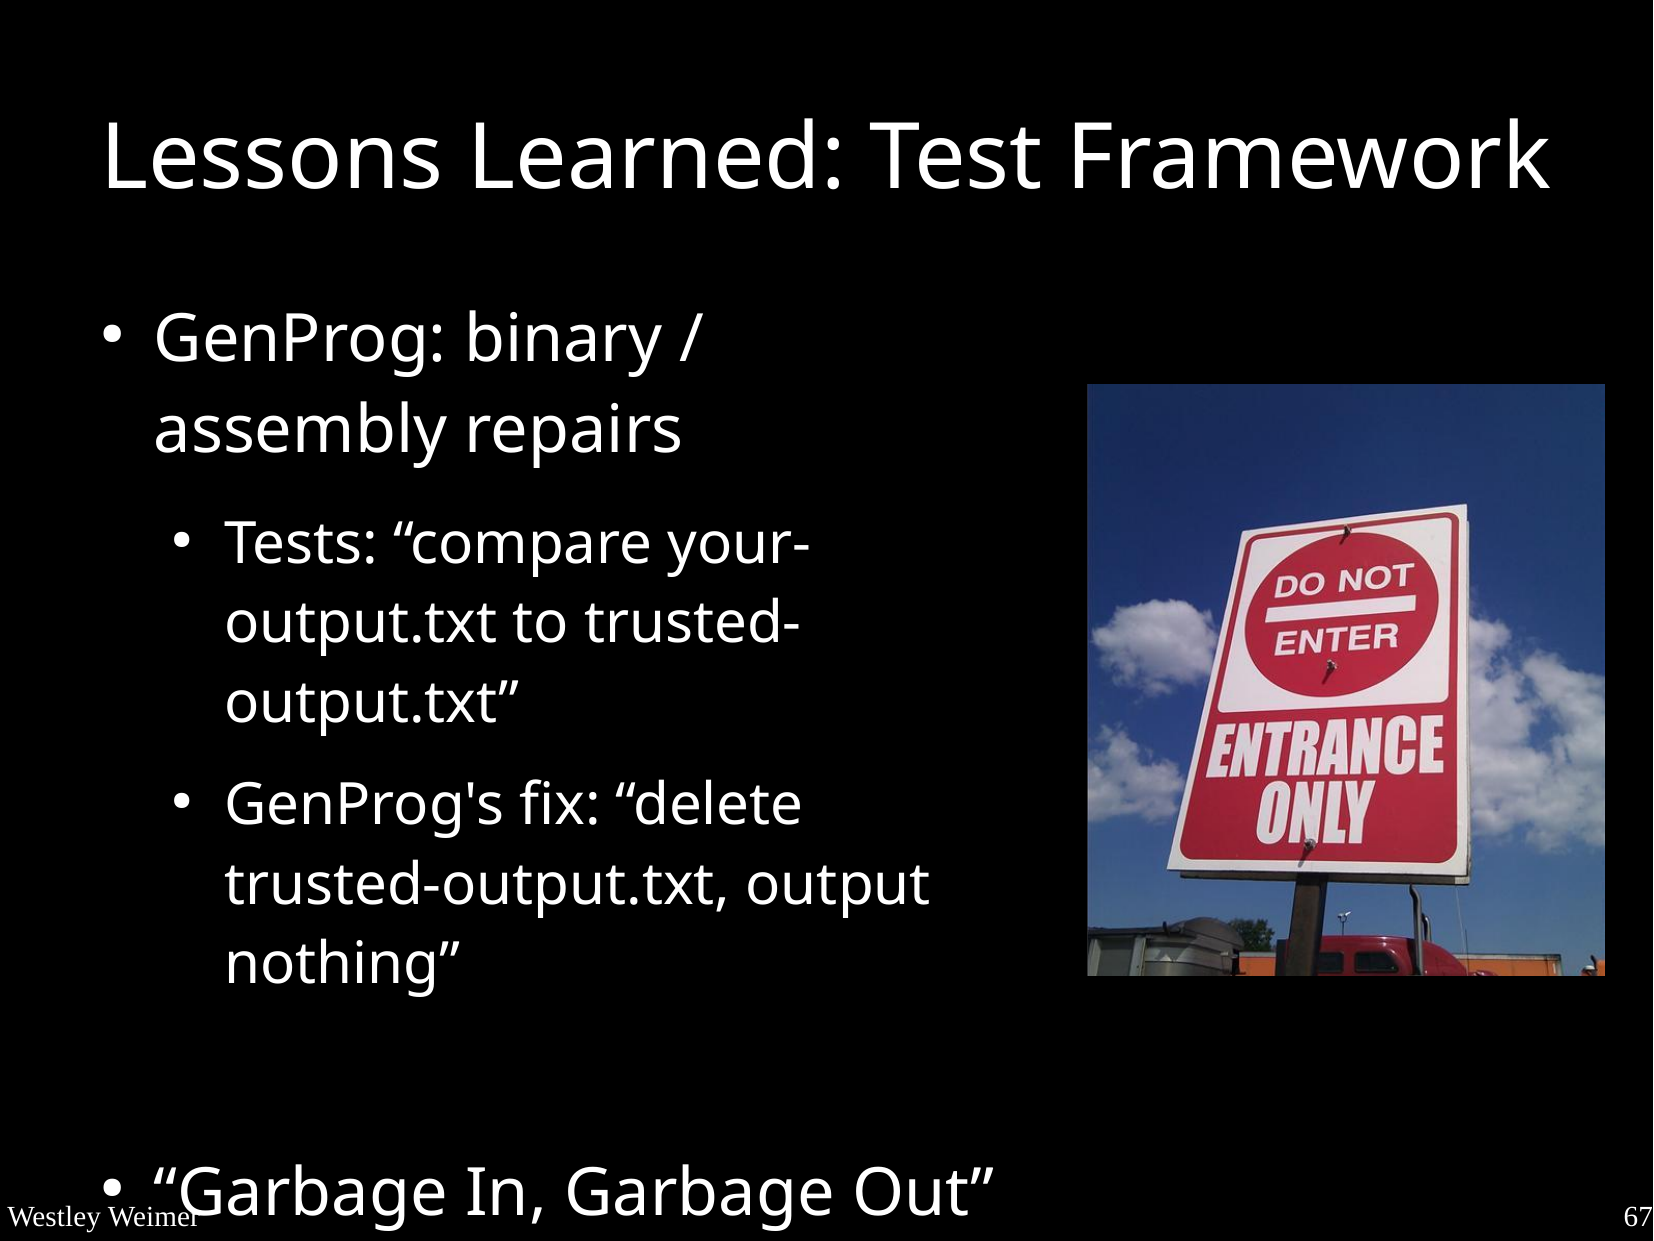

# Lessons Learned: Test Framework
GenProg: binary / assembly repairs
Tests: “compare your-output.txt to trusted-output.txt”
GenProg's fix: “delete trusted-output.txt, output nothing”
“Garbage In, Garbage Out”
67